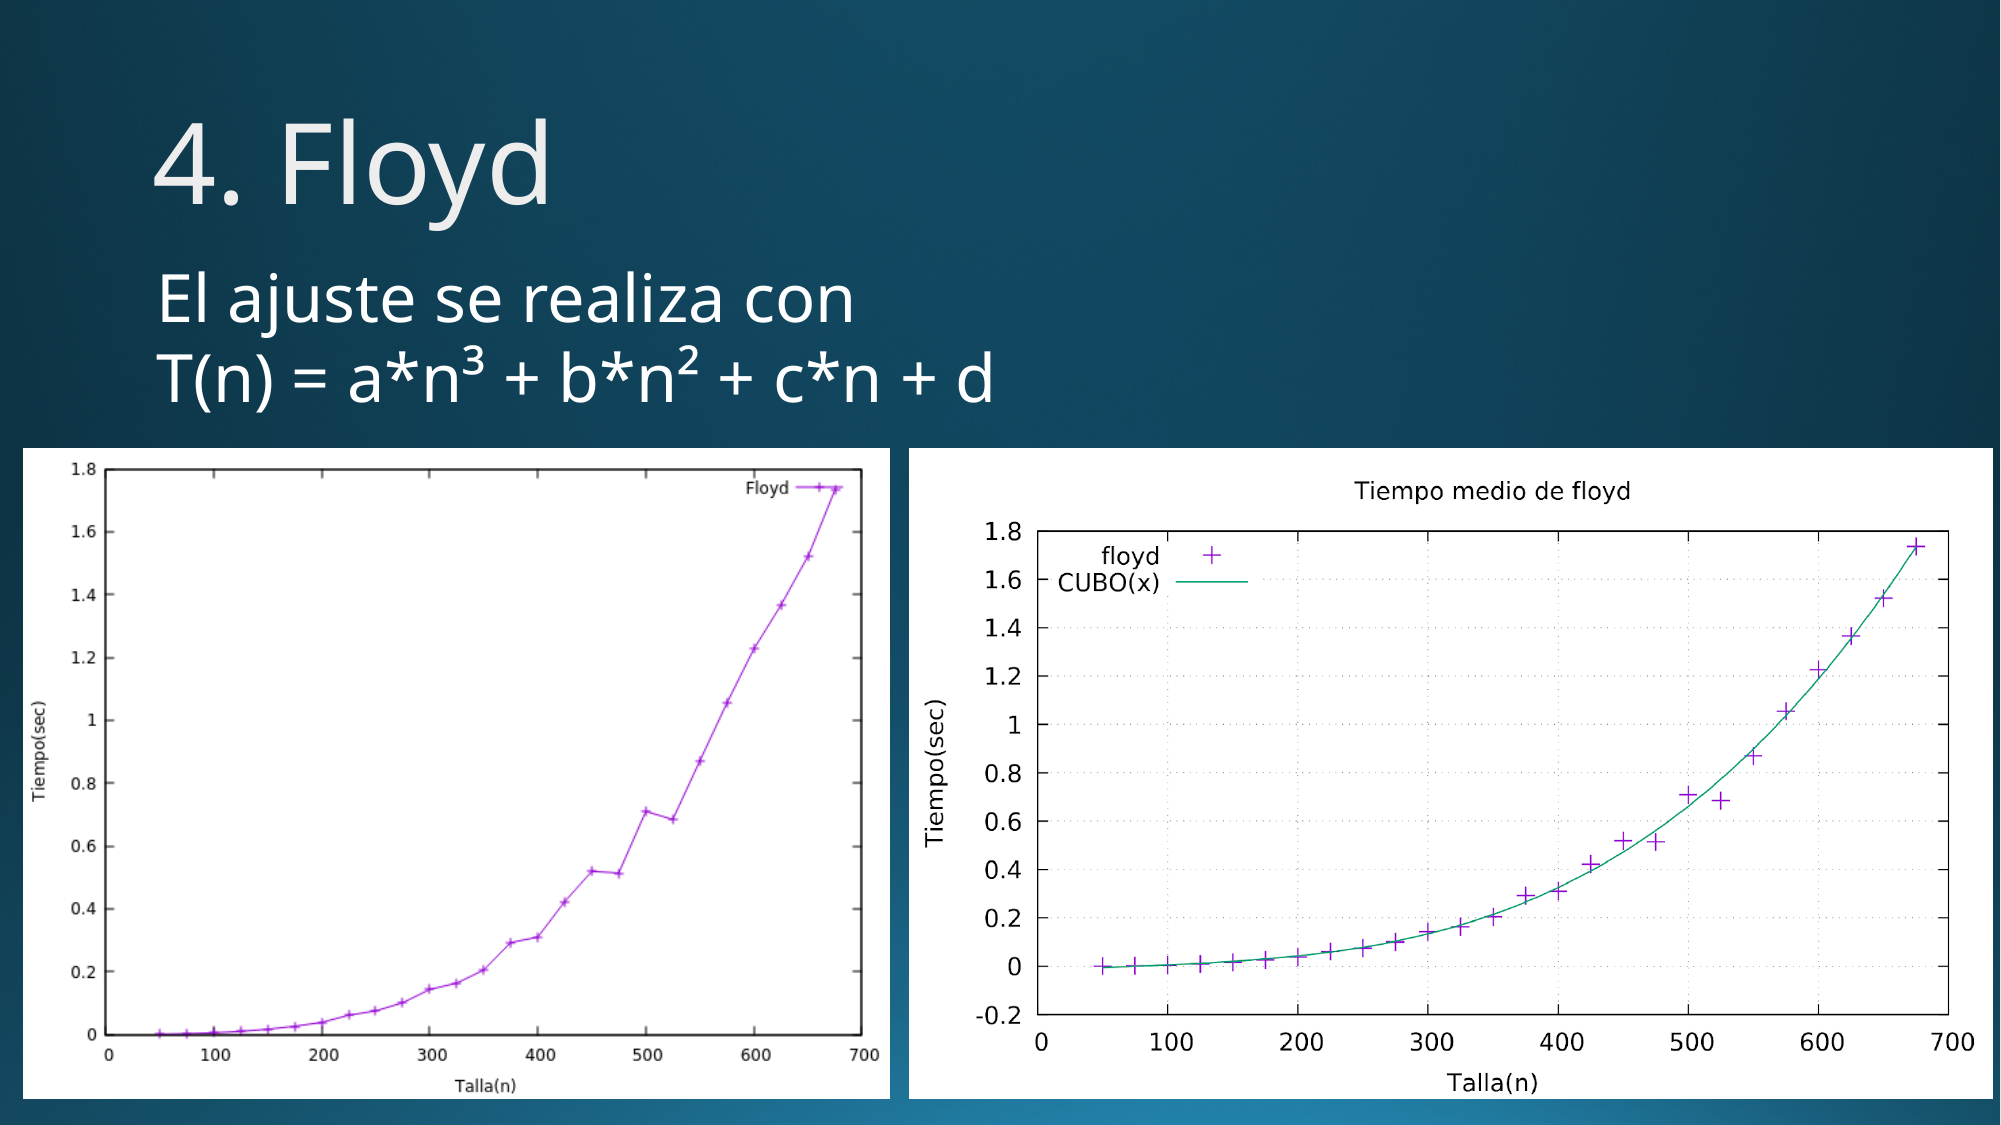

4. Floyd
El ajuste se realiza con
T(n) = a*n³ + b*n² + c*n + d
| |
| --- |